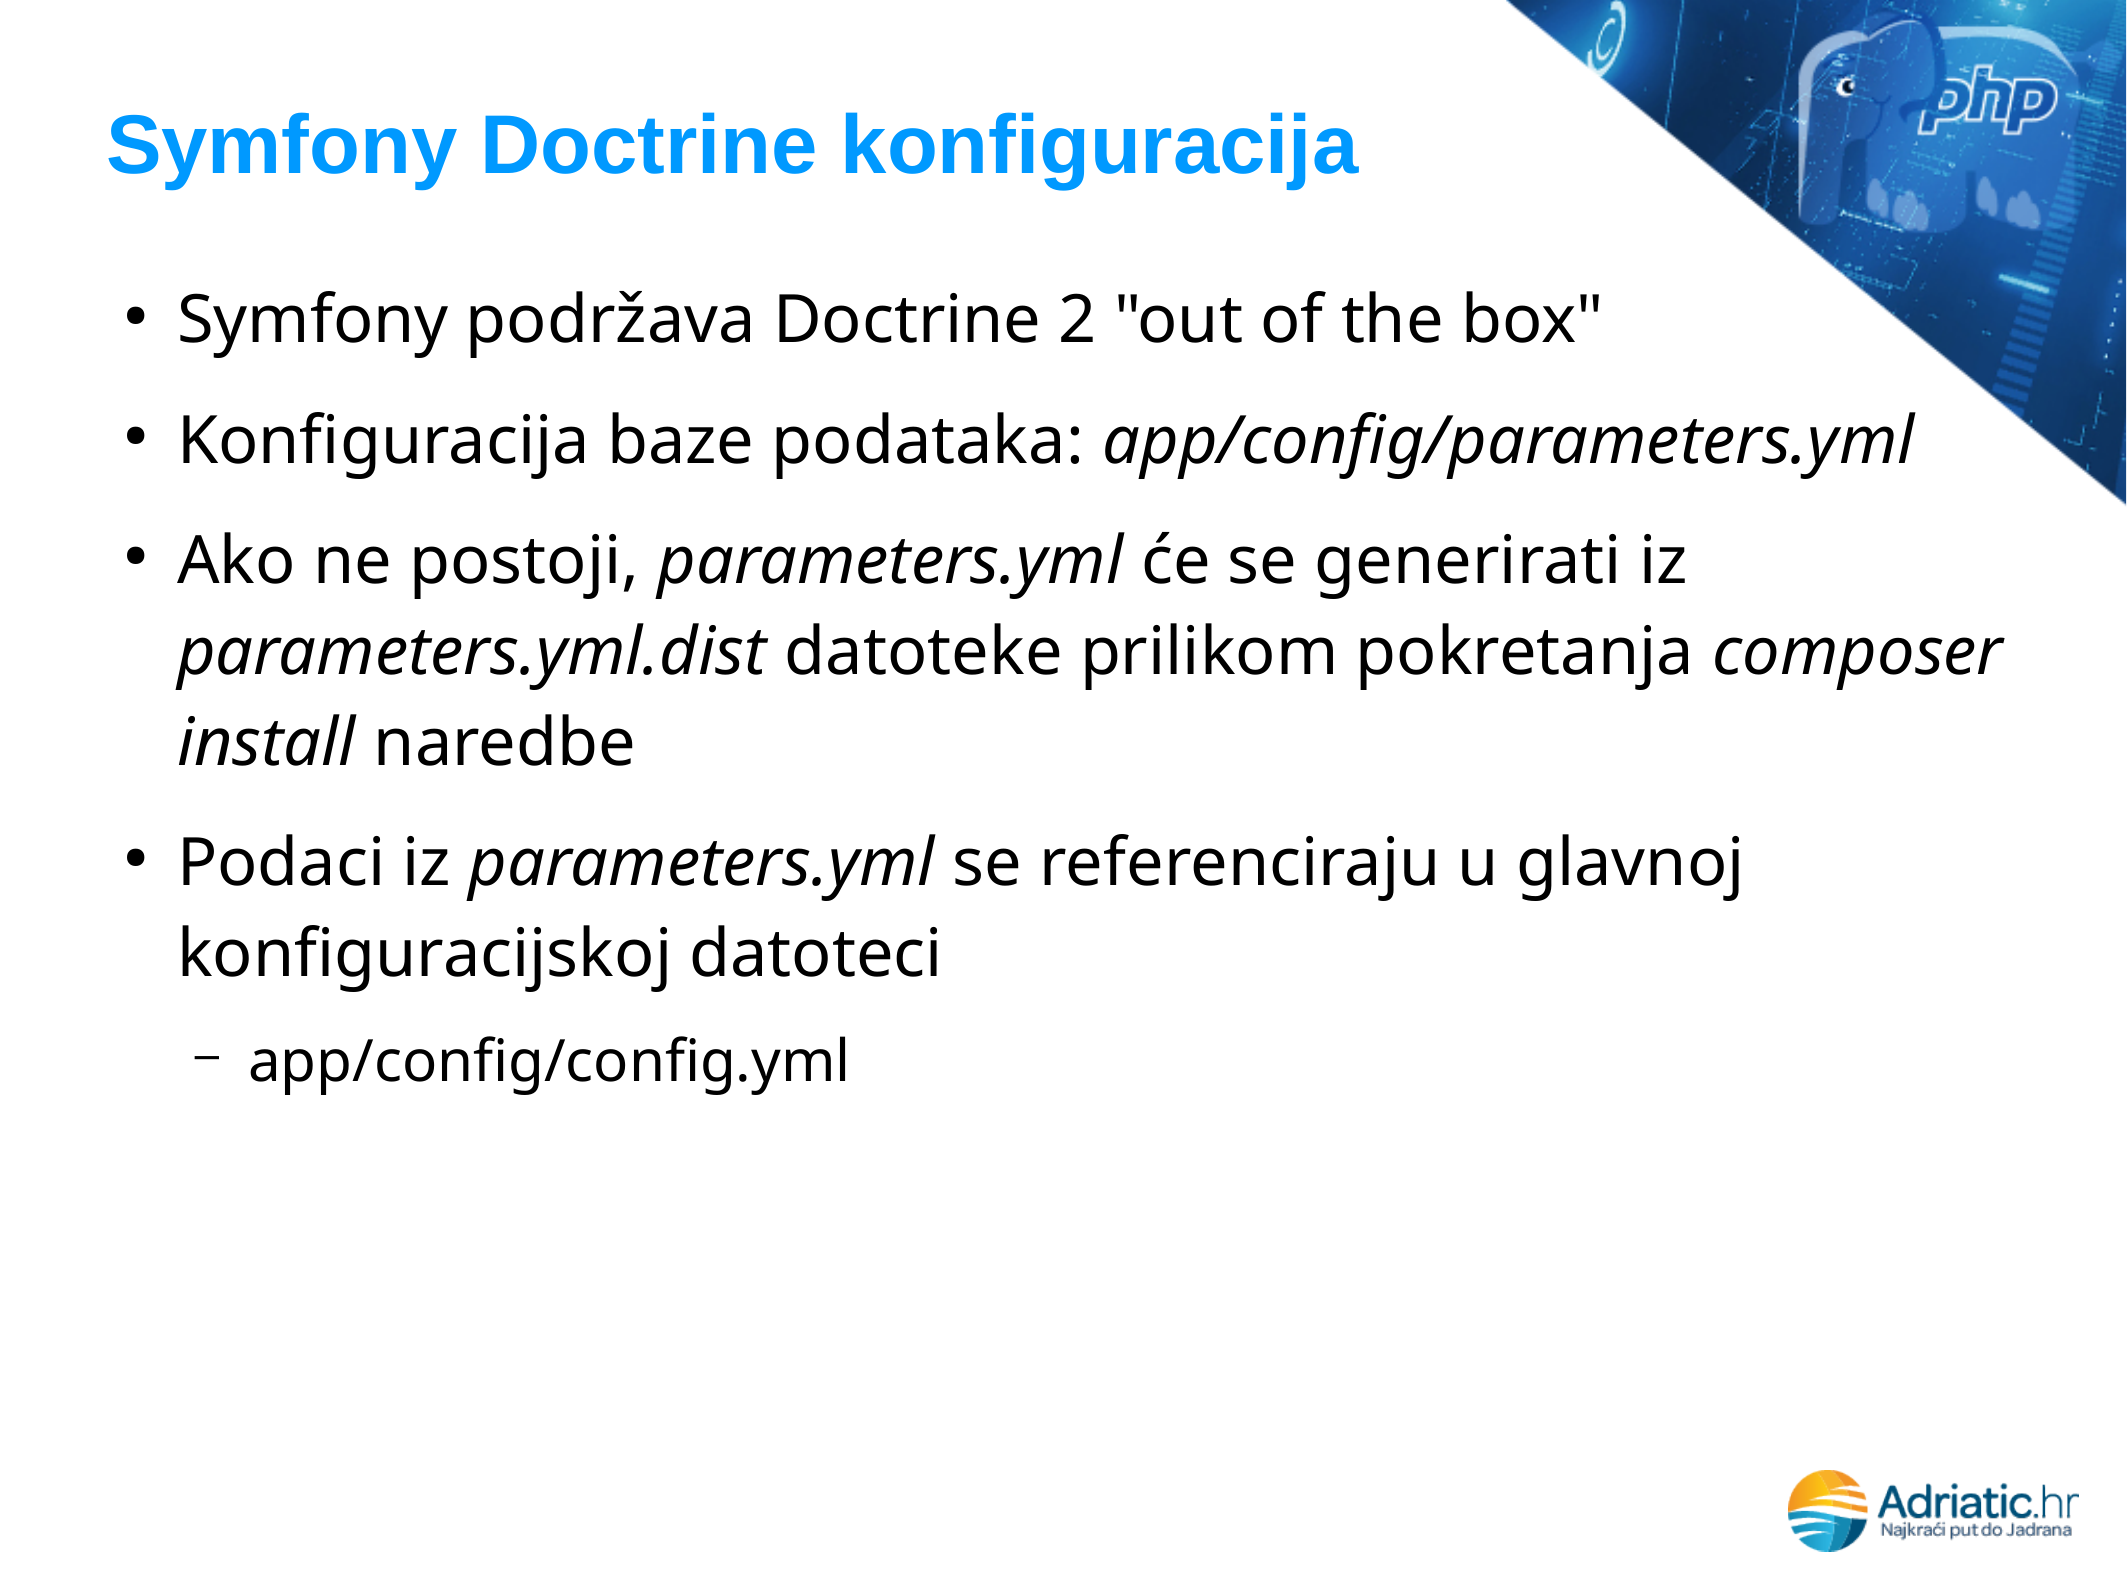

# Symfony Doctrine konfiguracija
Symfony podržava Doctrine 2 "out of the box"
Konfiguracija baze podataka: app/config/parameters.yml
Ako ne postoji, parameters.yml će se generirati iz parameters.yml.dist datoteke prilikom pokretanja composer install naredbe
Podaci iz parameters.yml se referenciraju u glavnoj konfiguracijskoj datoteci
app/config/config.yml